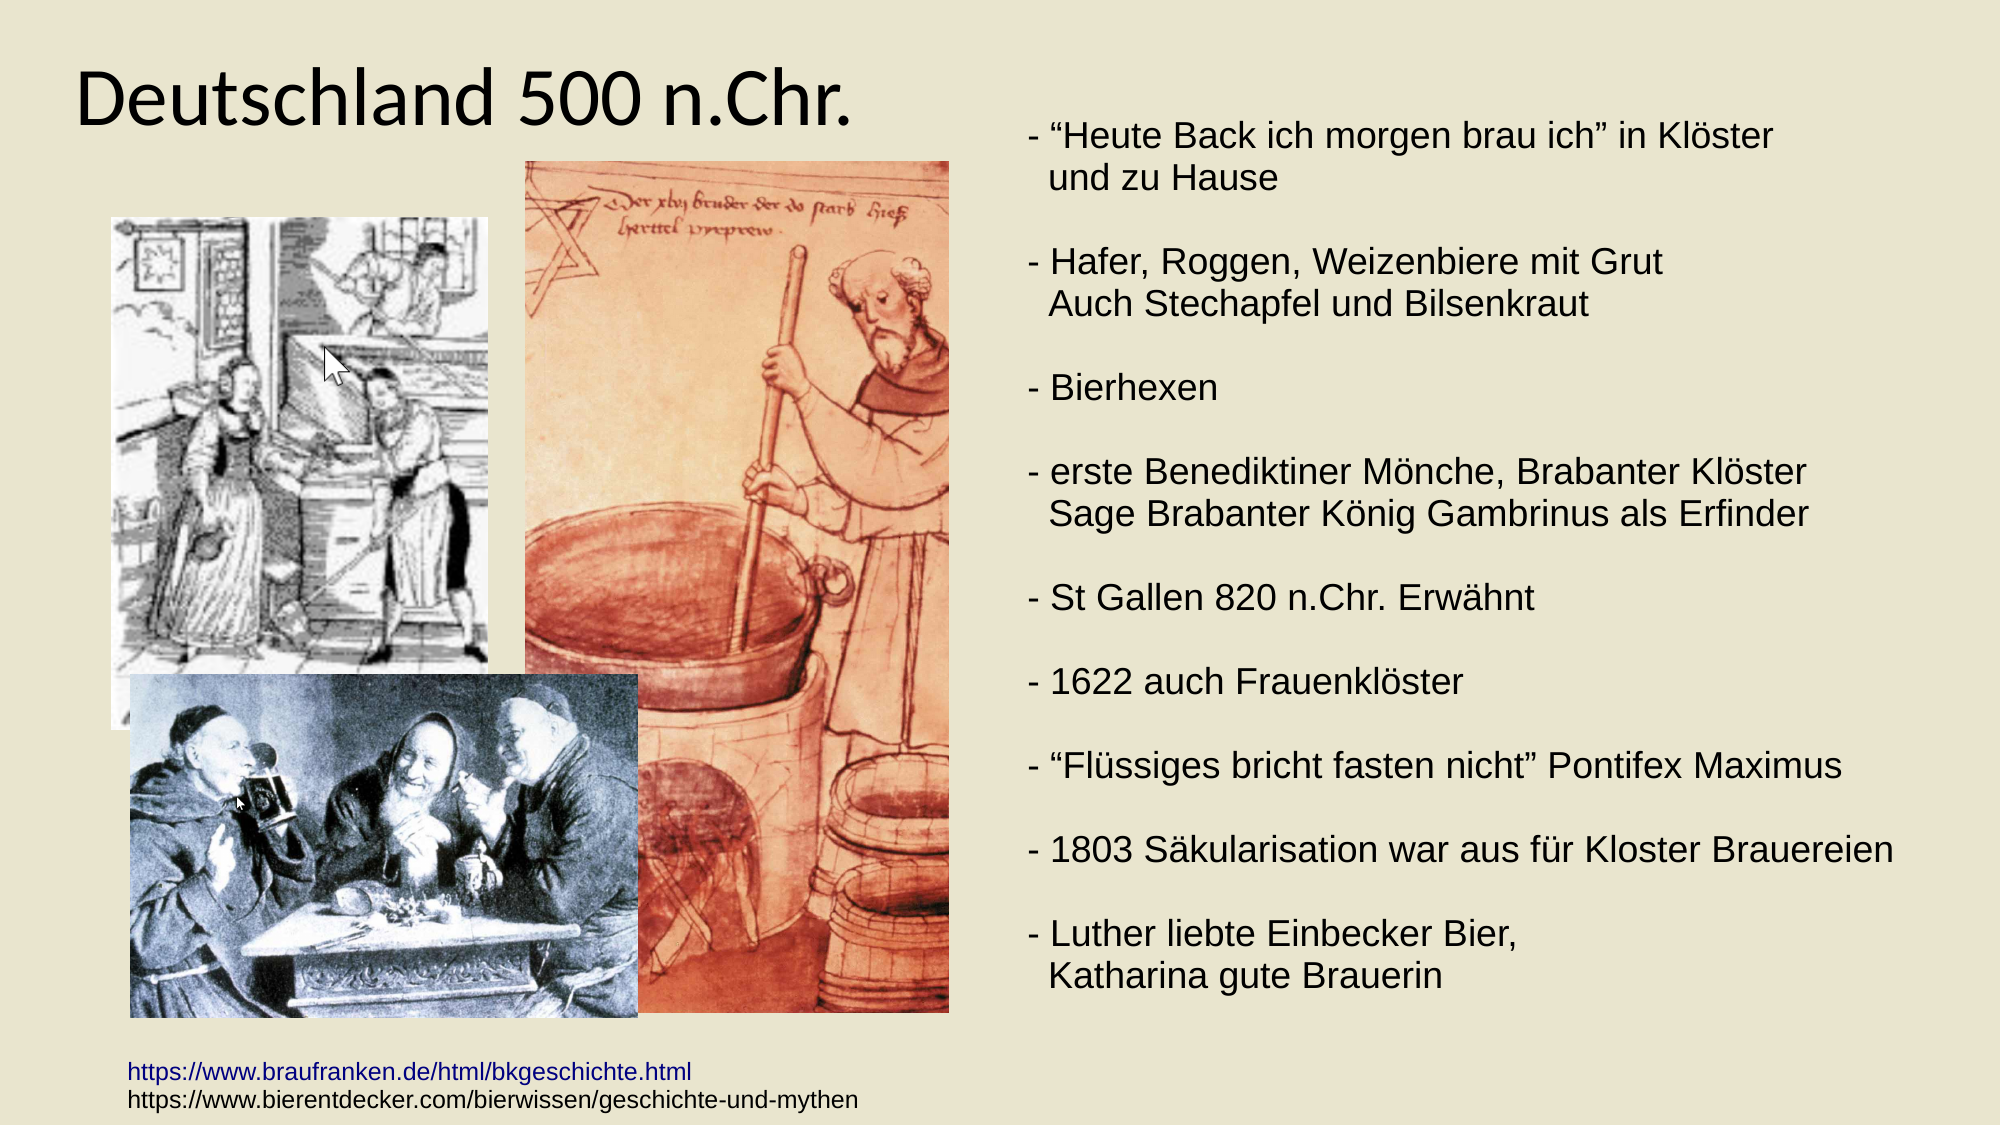

# Deutschland 500 n.Chr.
- “Heute Back ich morgen brau ich” in Klöster
 und zu Hause
- Hafer, Roggen, Weizenbiere mit Grut
 Auch Stechapfel und Bilsenkraut
- Bierhexen
- erste Benediktiner Mönche, Brabanter Klöster
 Sage Brabanter König Gambrinus als Erfinder
- St Gallen 820 n.Chr. Erwähnt
- 1622 auch Frauenklöster
- “Flüssiges bricht fasten nicht” Pontifex Maximus
- 1803 Säkularisation war aus für Kloster Brauereien
- Luther liebte Einbecker Bier,
 Katharina gute Brauerin
https://www.braufranken.de/html/bkgeschichte.html
https://www.bierentdecker.com/bierwissen/geschichte-und-mythen